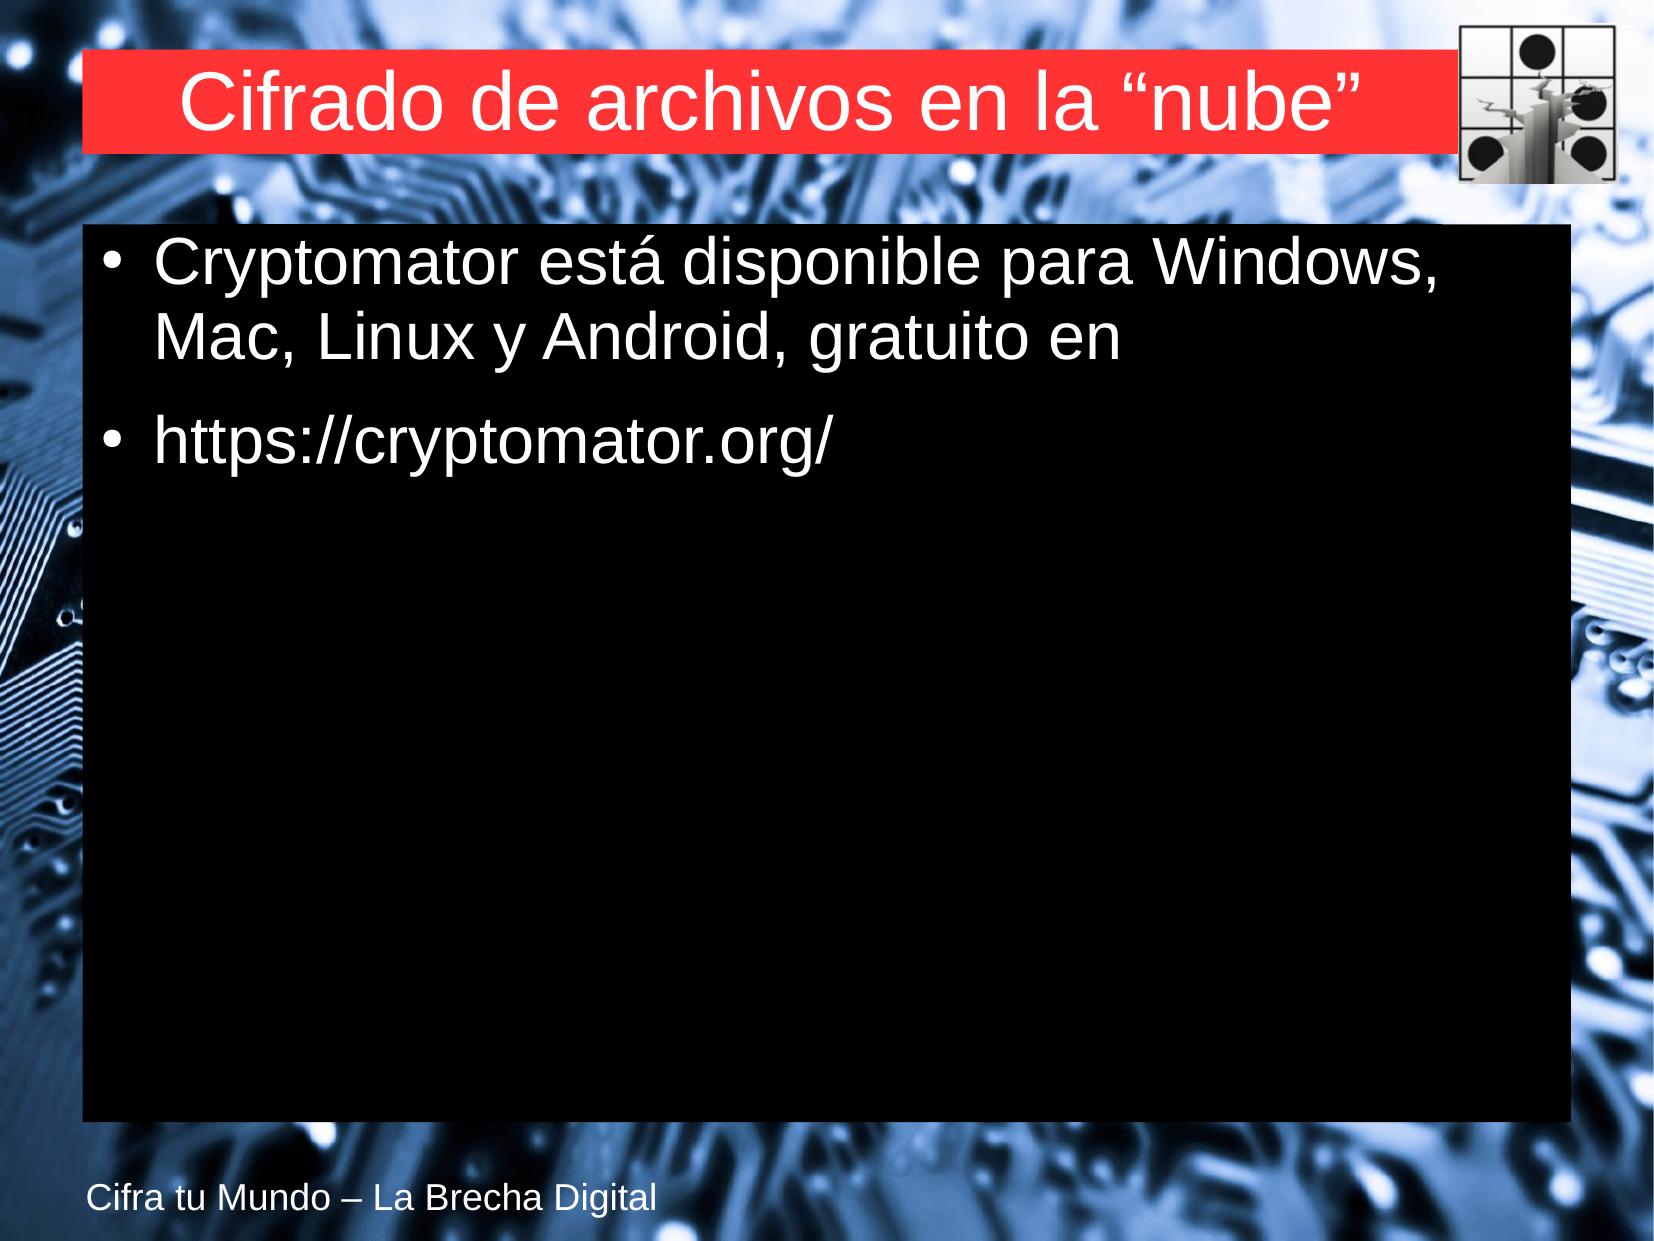

Tráfico de datos seguro con Tor y/o VPN
Cifrado de archivos en la “nube”
# Cryptomator está disponible para Windows, Mac, Linux y Android, gratuito en
https://cryptomator.org/
Cifra tu Mundo – La Brecha Digital